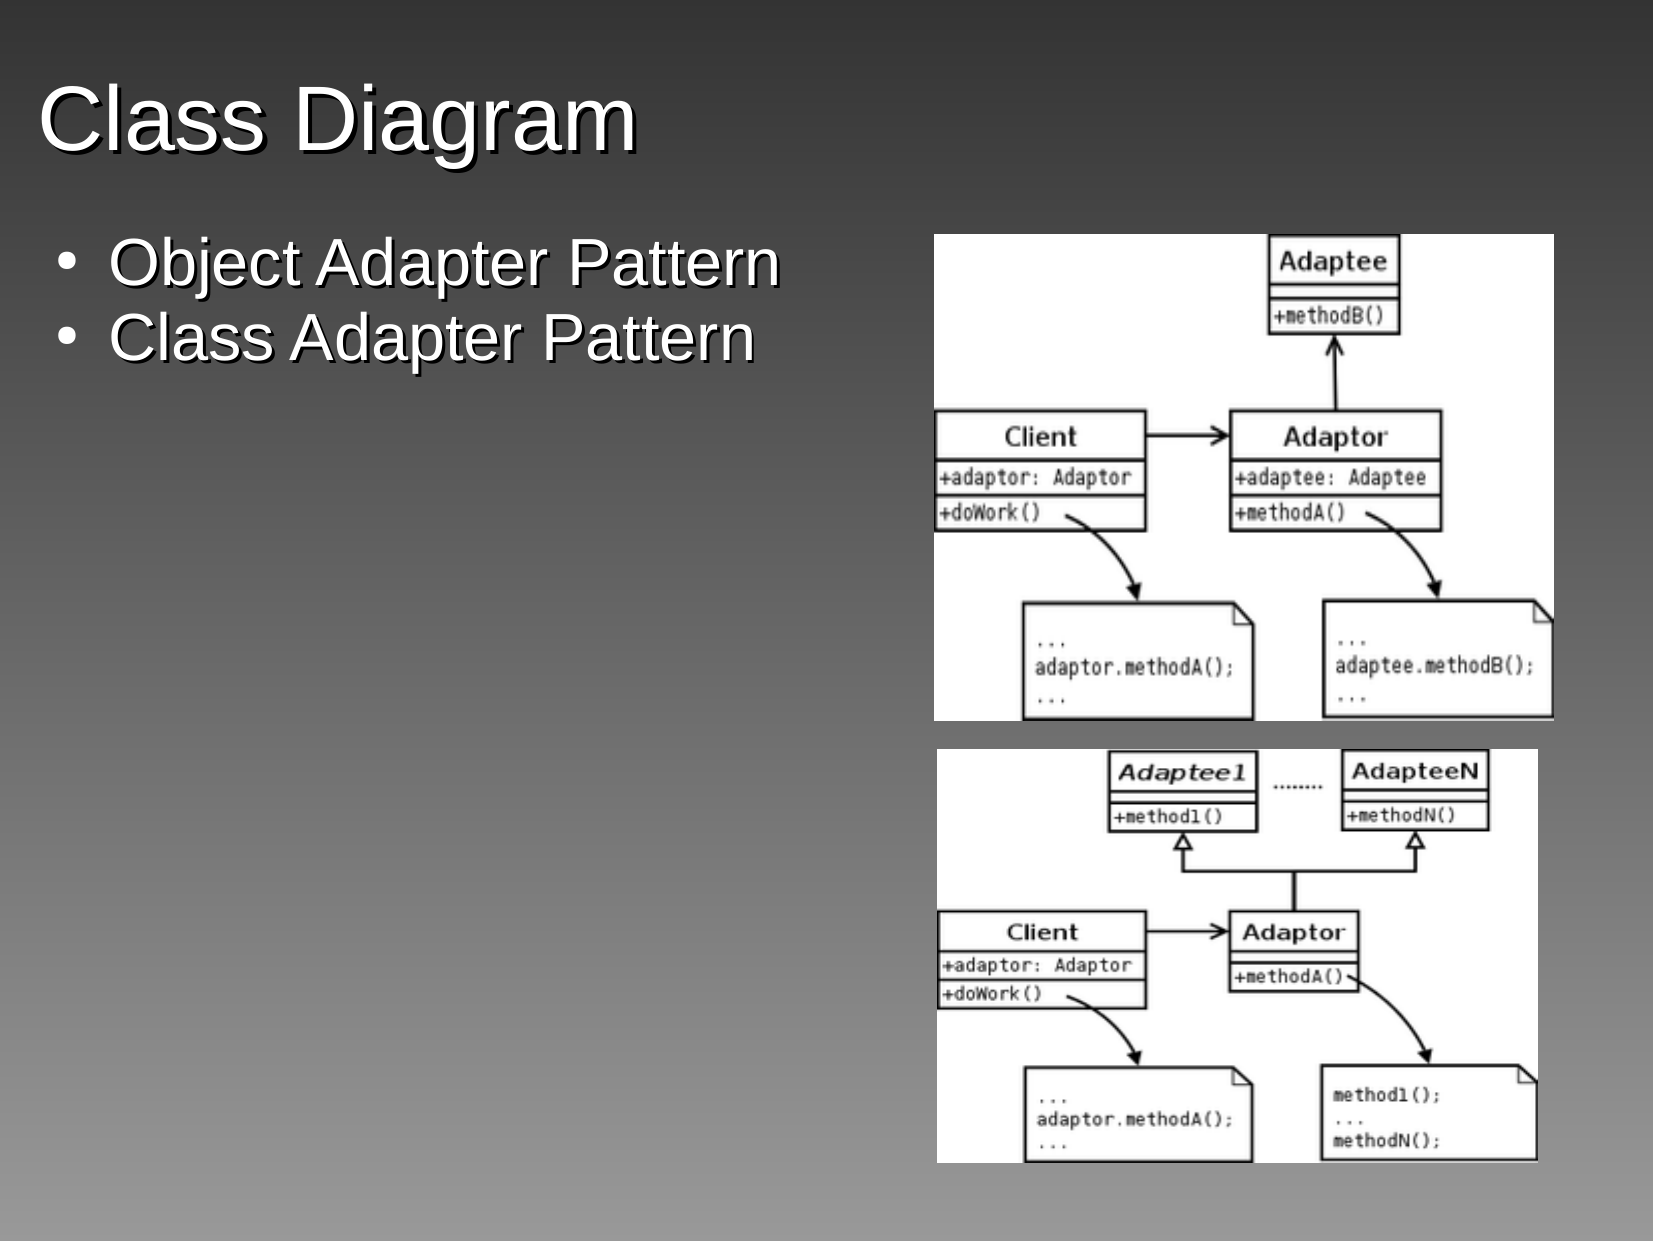

# Class Diagram
Object Adapter Pattern
Class Adapter Pattern